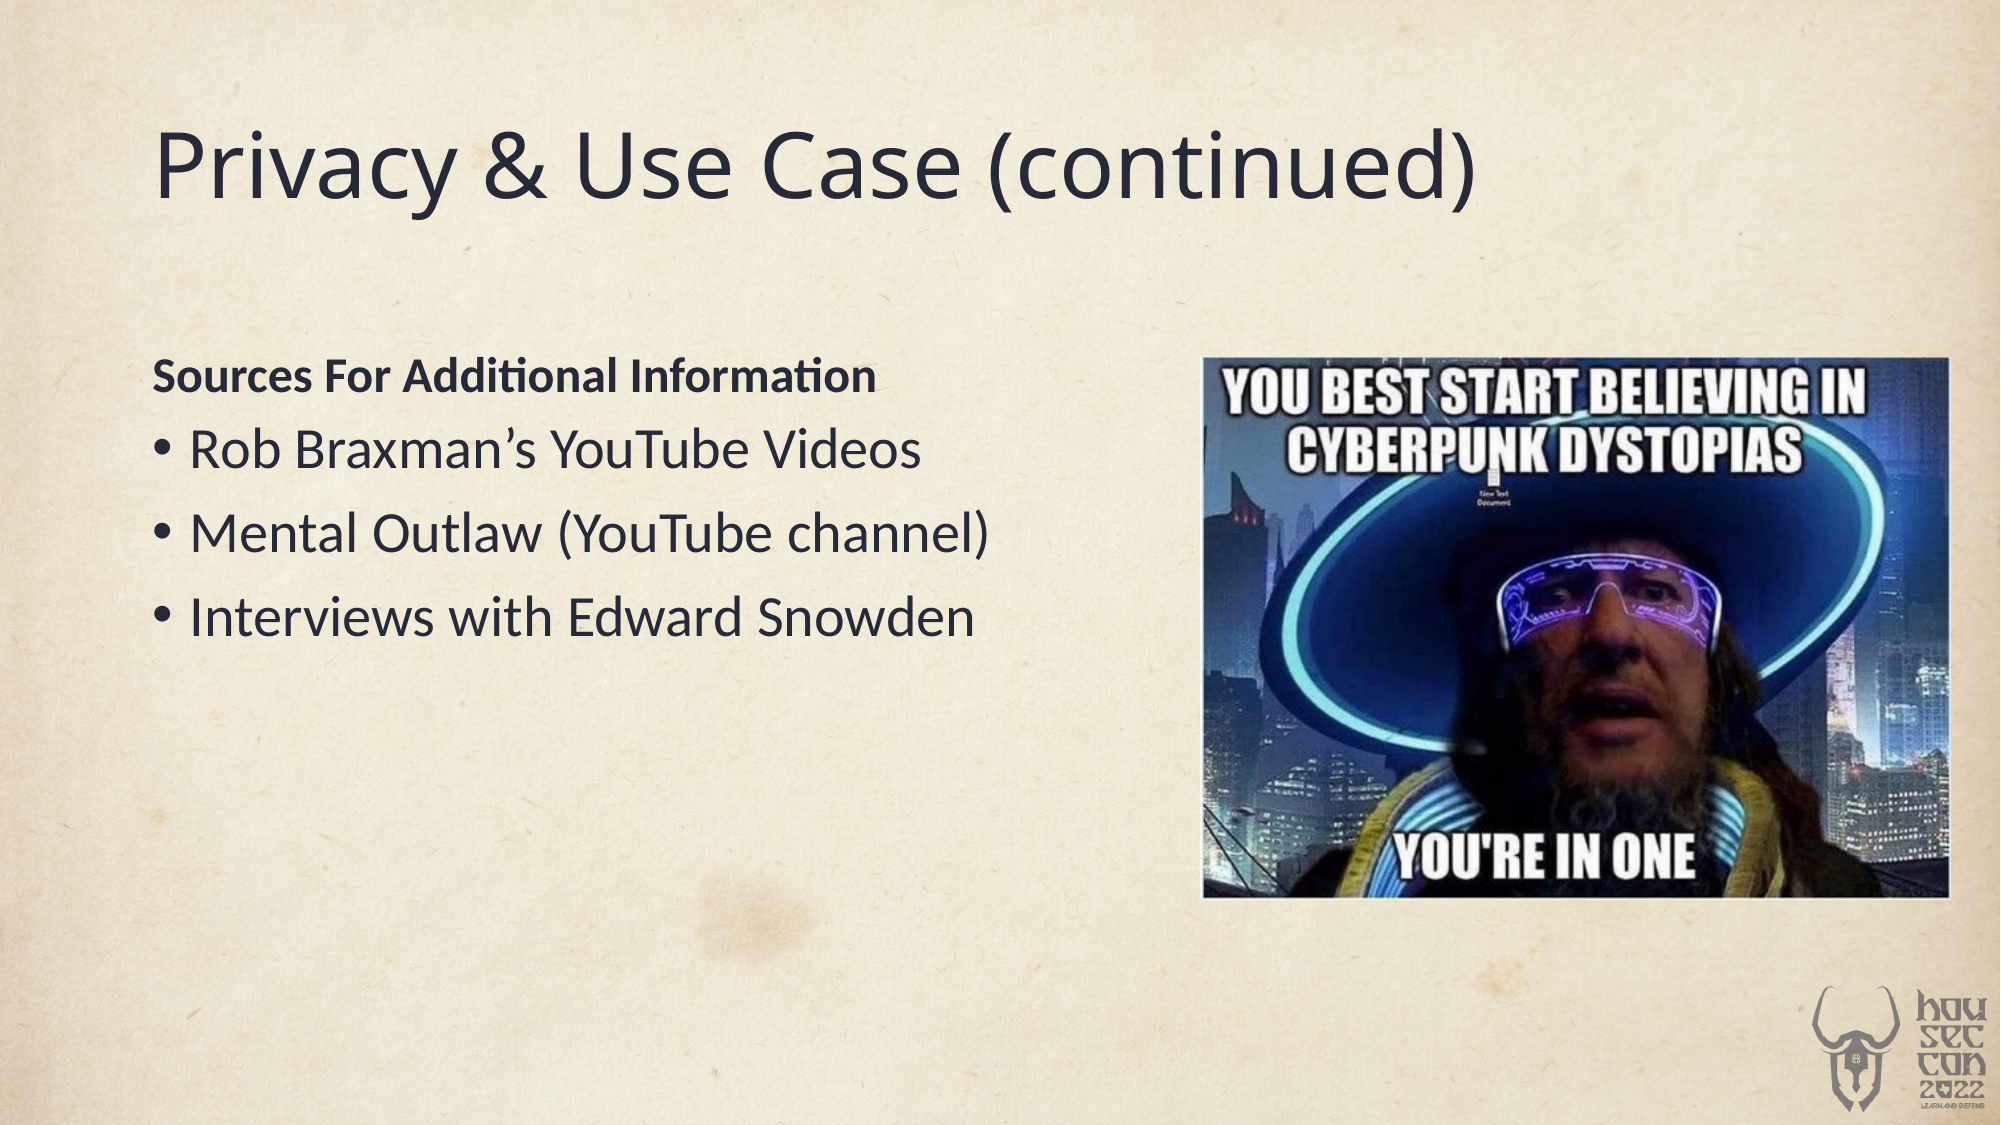

Privacy & Use Case (continued)
Sources For Additional Information
Rob Braxman’s YouTube Videos
Mental Outlaw (YouTube channel)
Interviews with Edward Snowden